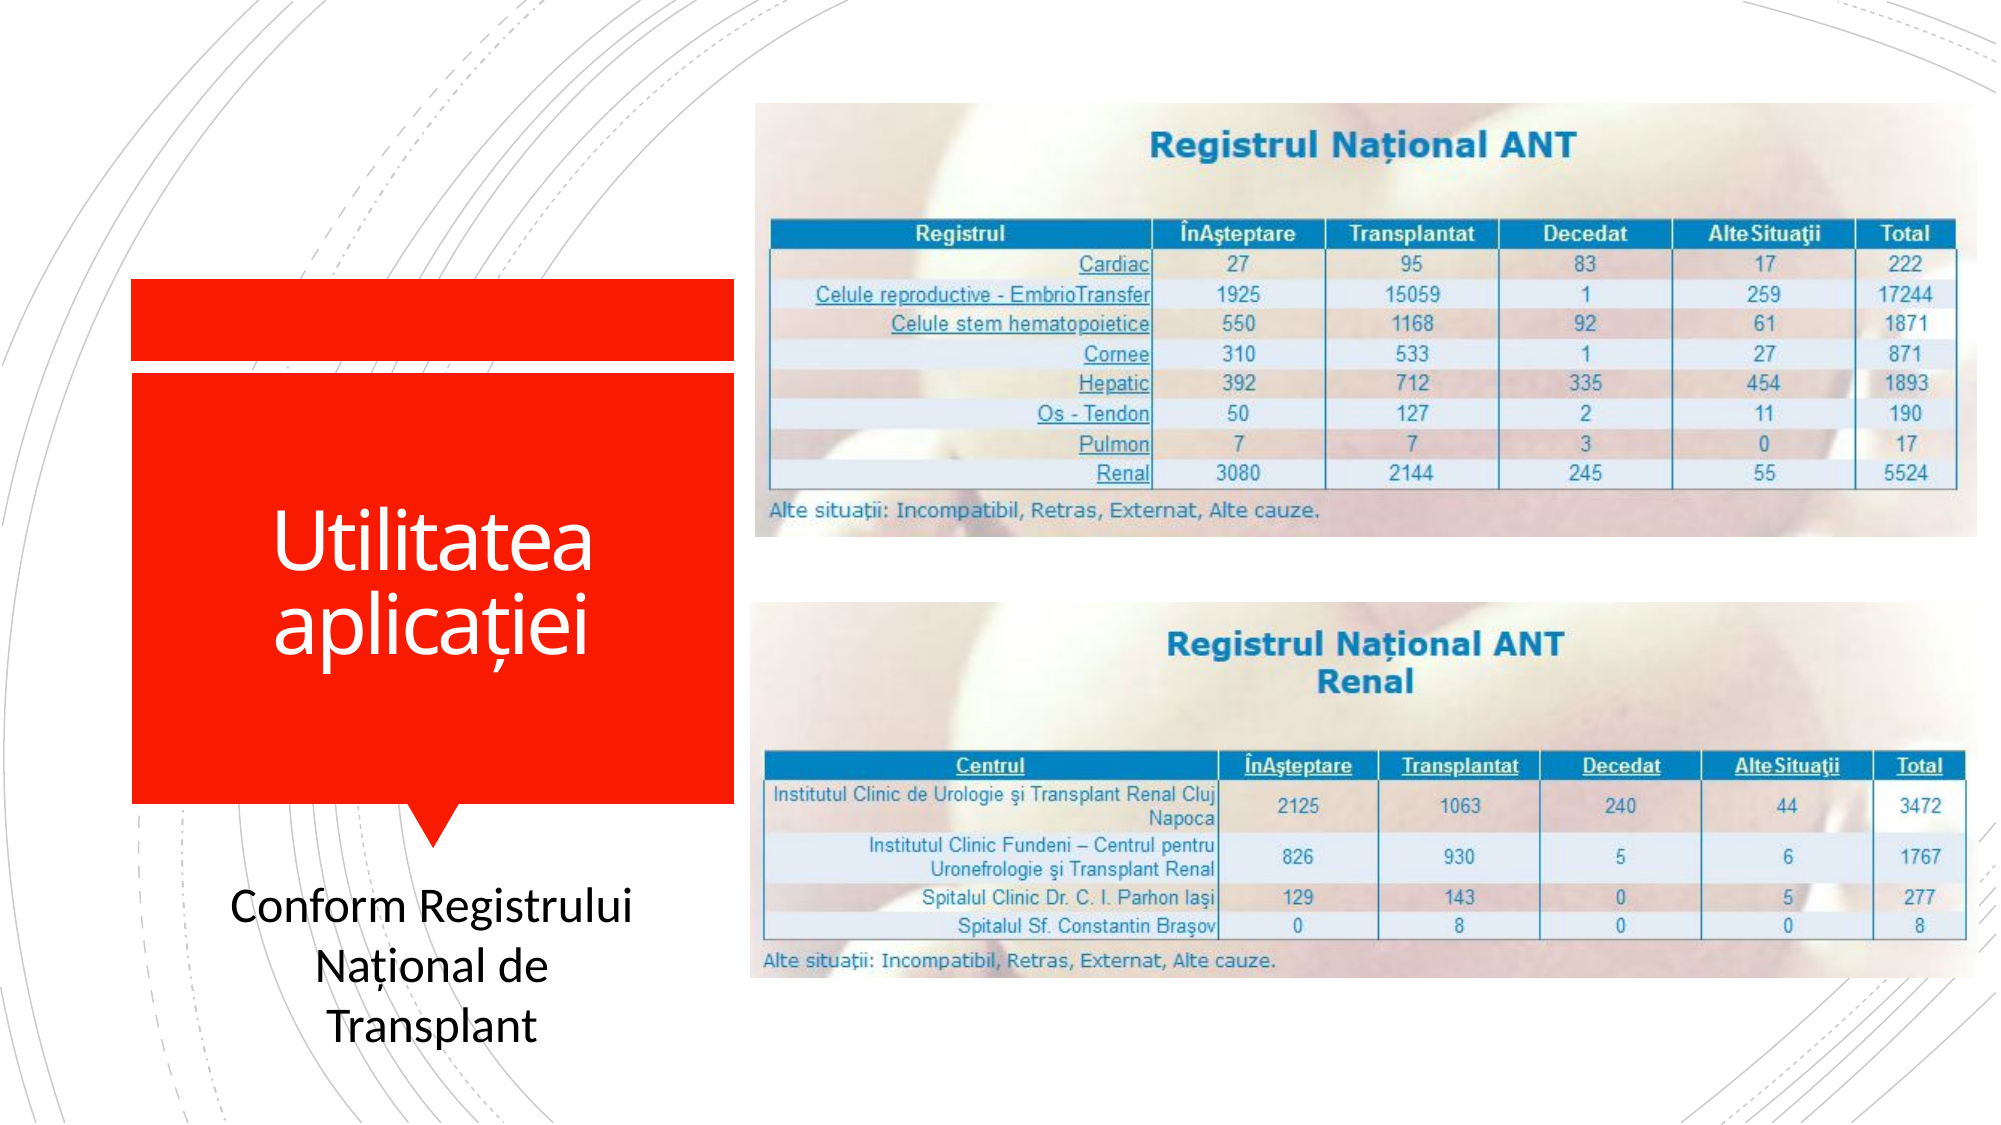

# Utilitatea aplicației
Conform Registrului Național de Transplant